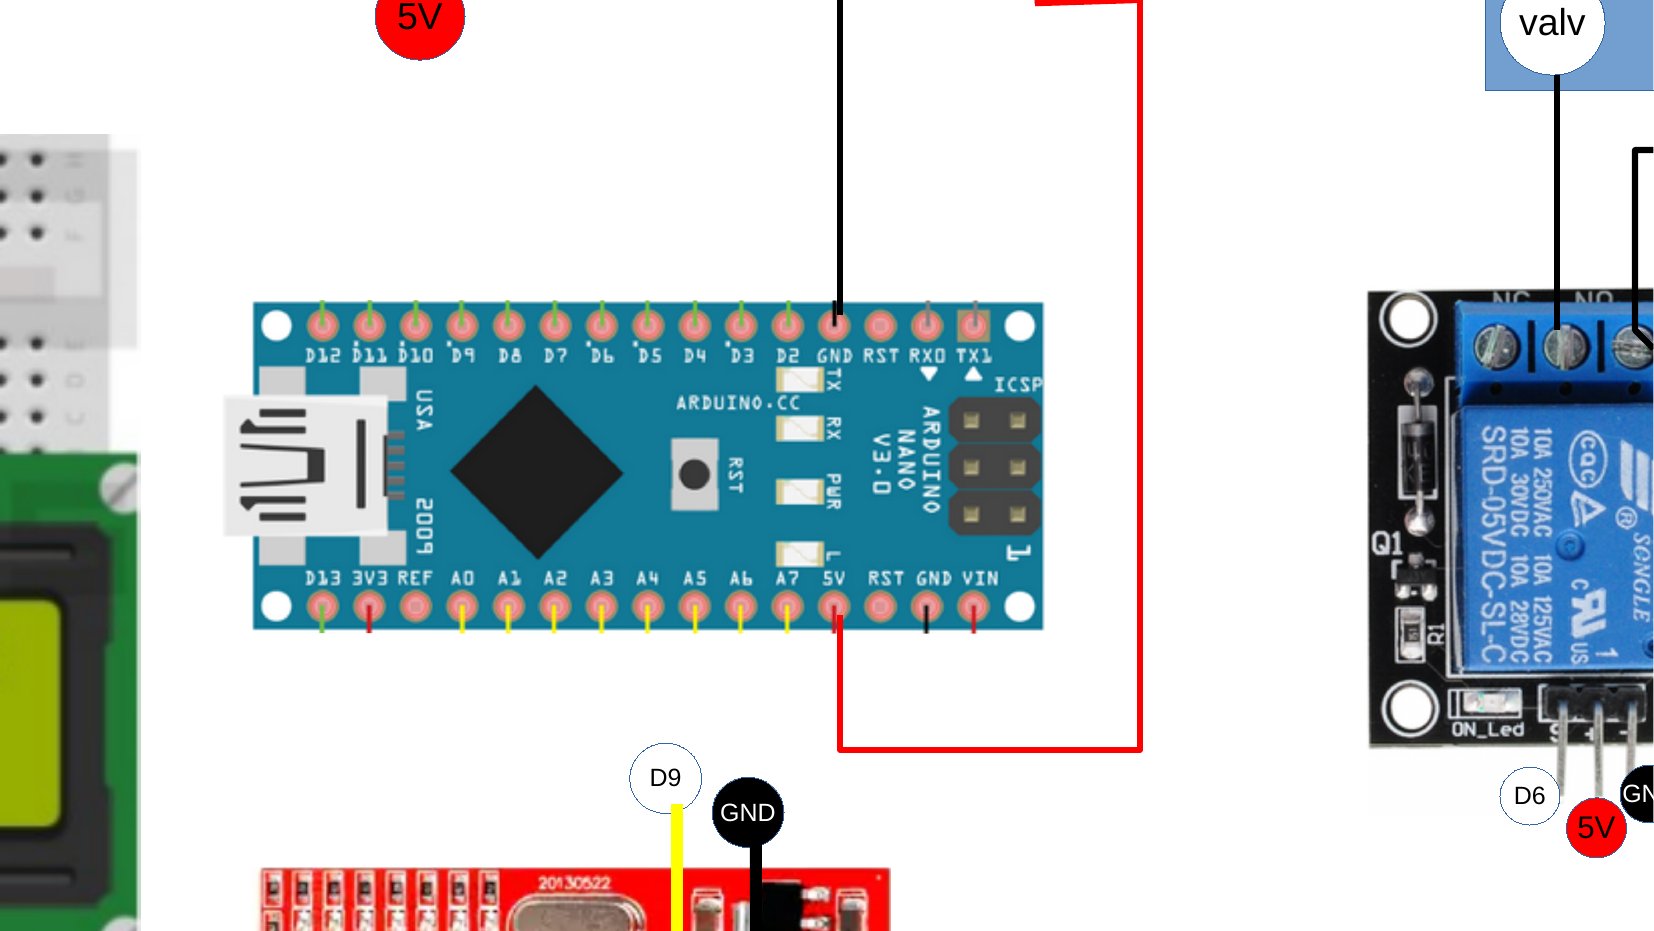

Snsor flujo
GND
5V
Valvula
solenoide
PRESUROSTATO
DS18B20
10K Ω
D7
GND
GND
D2
D5
385 Ω
4.7k
valv
neutro
5V
220V
A5
A4
contactor
5V
GND
resistencia
D9
GND
5V
D10
D11
D12
D13
GND
D6
D8
5V
5V
Control valvula solenoide
Control contactor
Prueba hithub